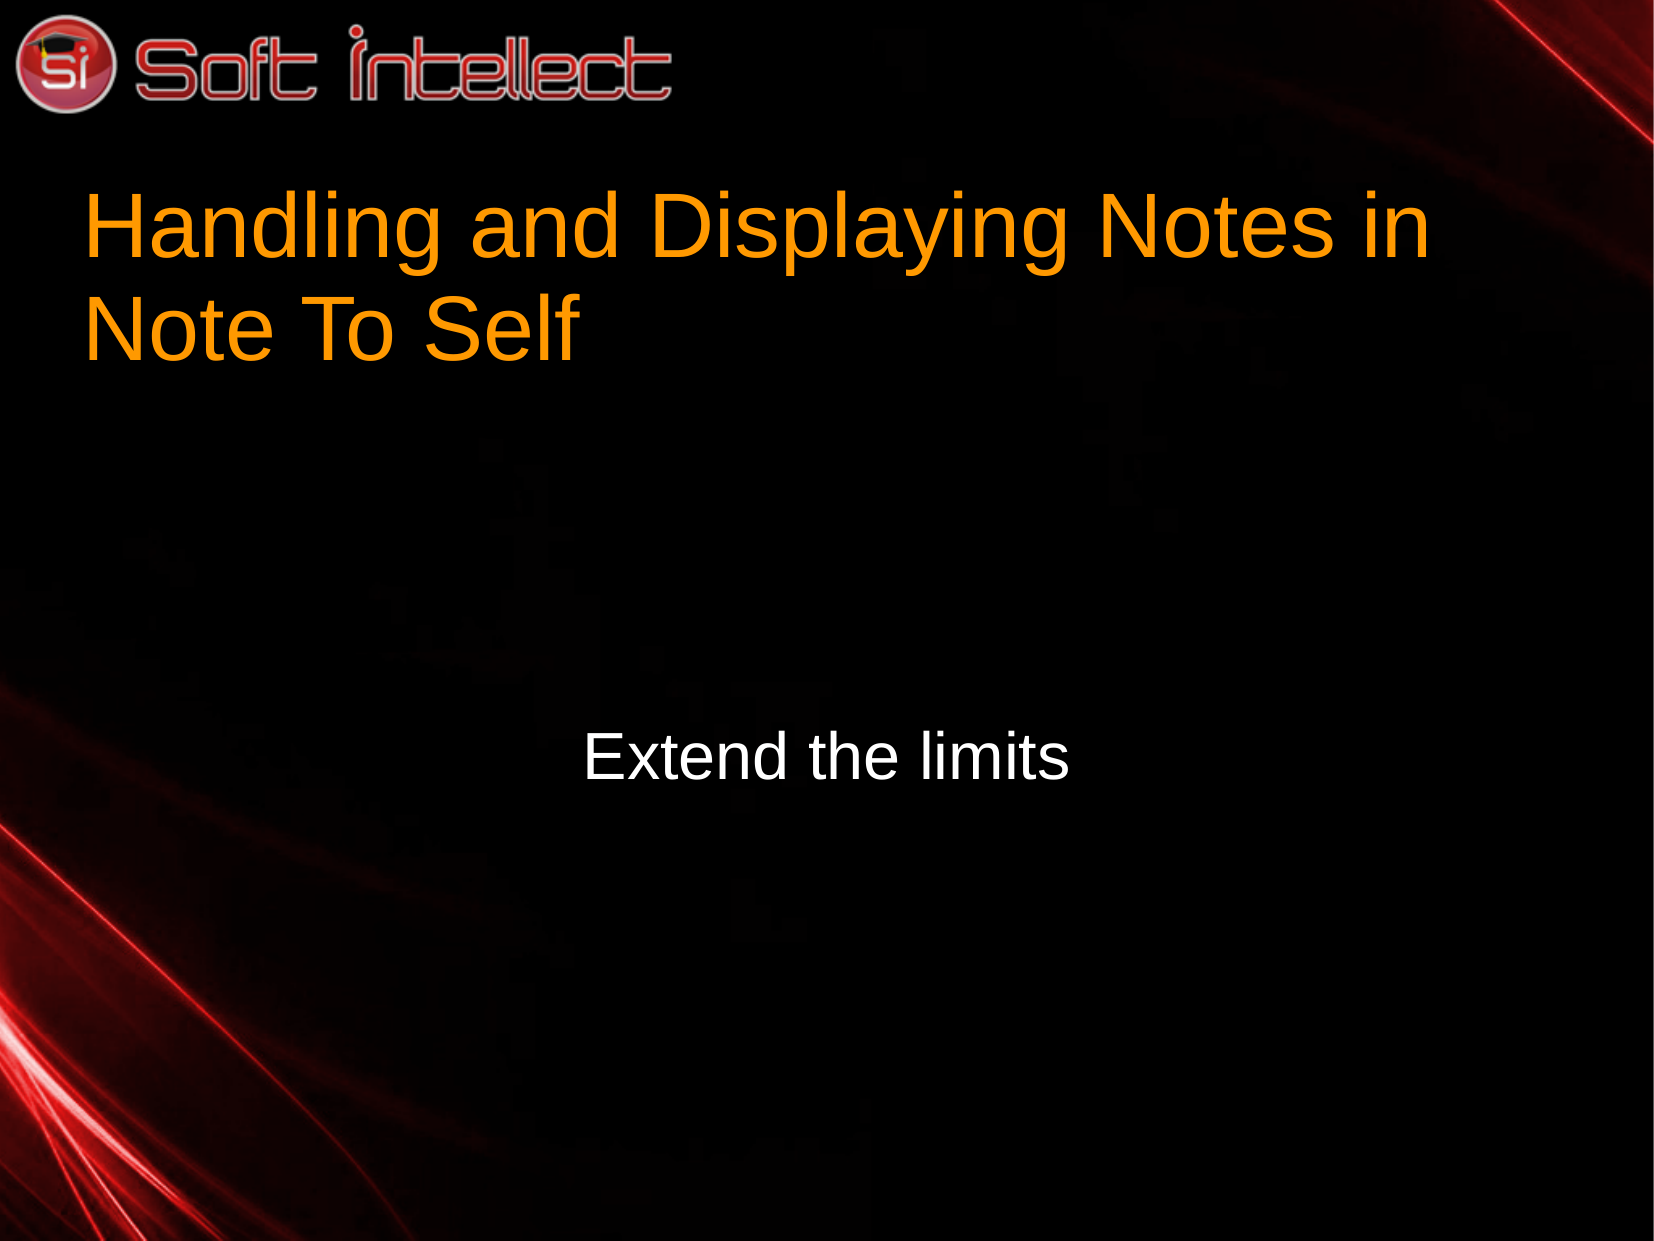

# Handling and Displaying Notes in Note To Self
Extend the limits